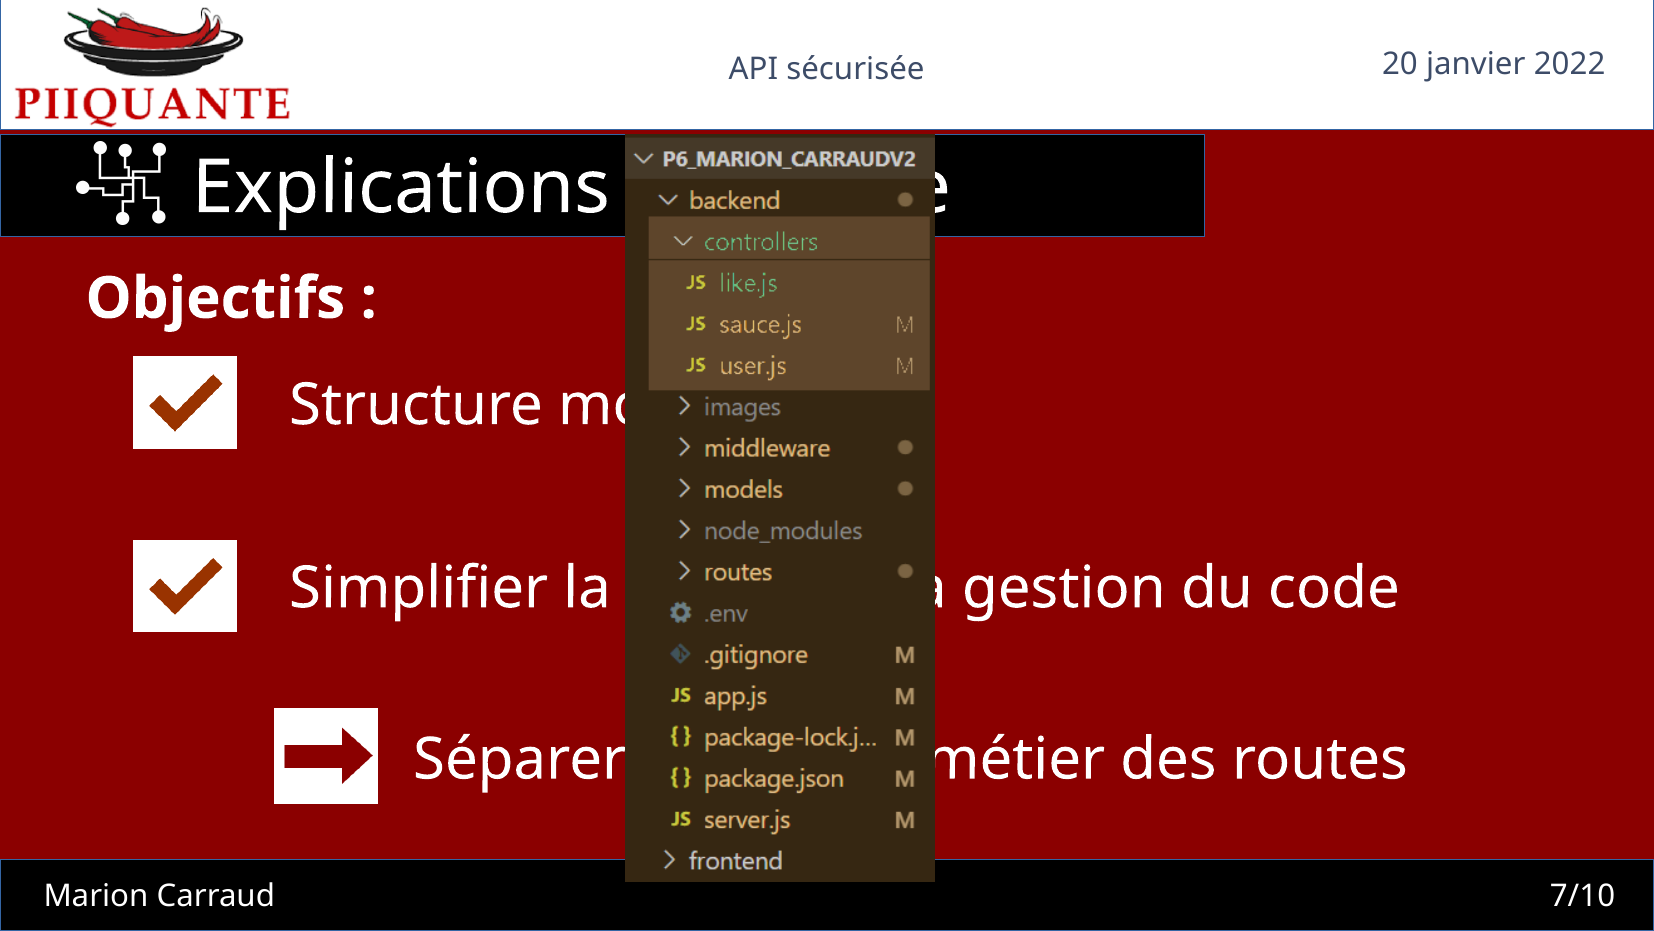

API sécurisée
# 20 janvier 2022
Explications structure
Objectifs :
Structure modulaire
Simplifier la lecture et la gestion du code
Séparer la logique métier des routes
Marion Carraud
7/10